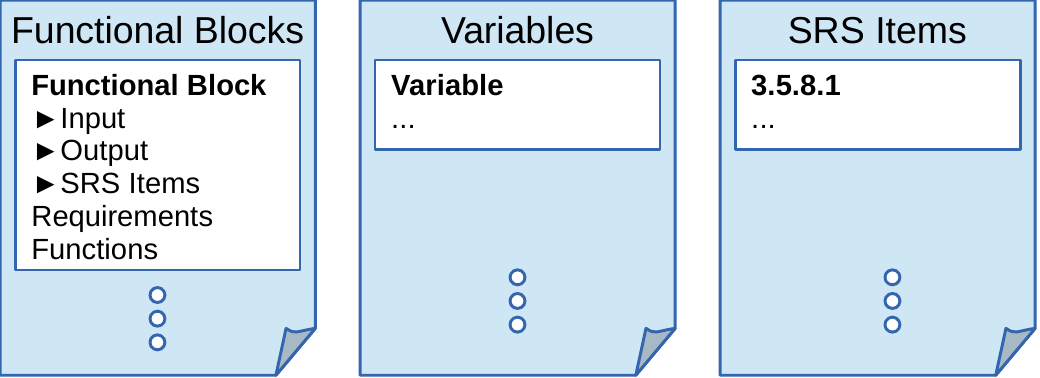

Functional Blocks
Variables
SRS Items
Functional Block
►Input
►Output
►SRS Items
Requirements
Functions
Variable
...
3.5.8.1
...